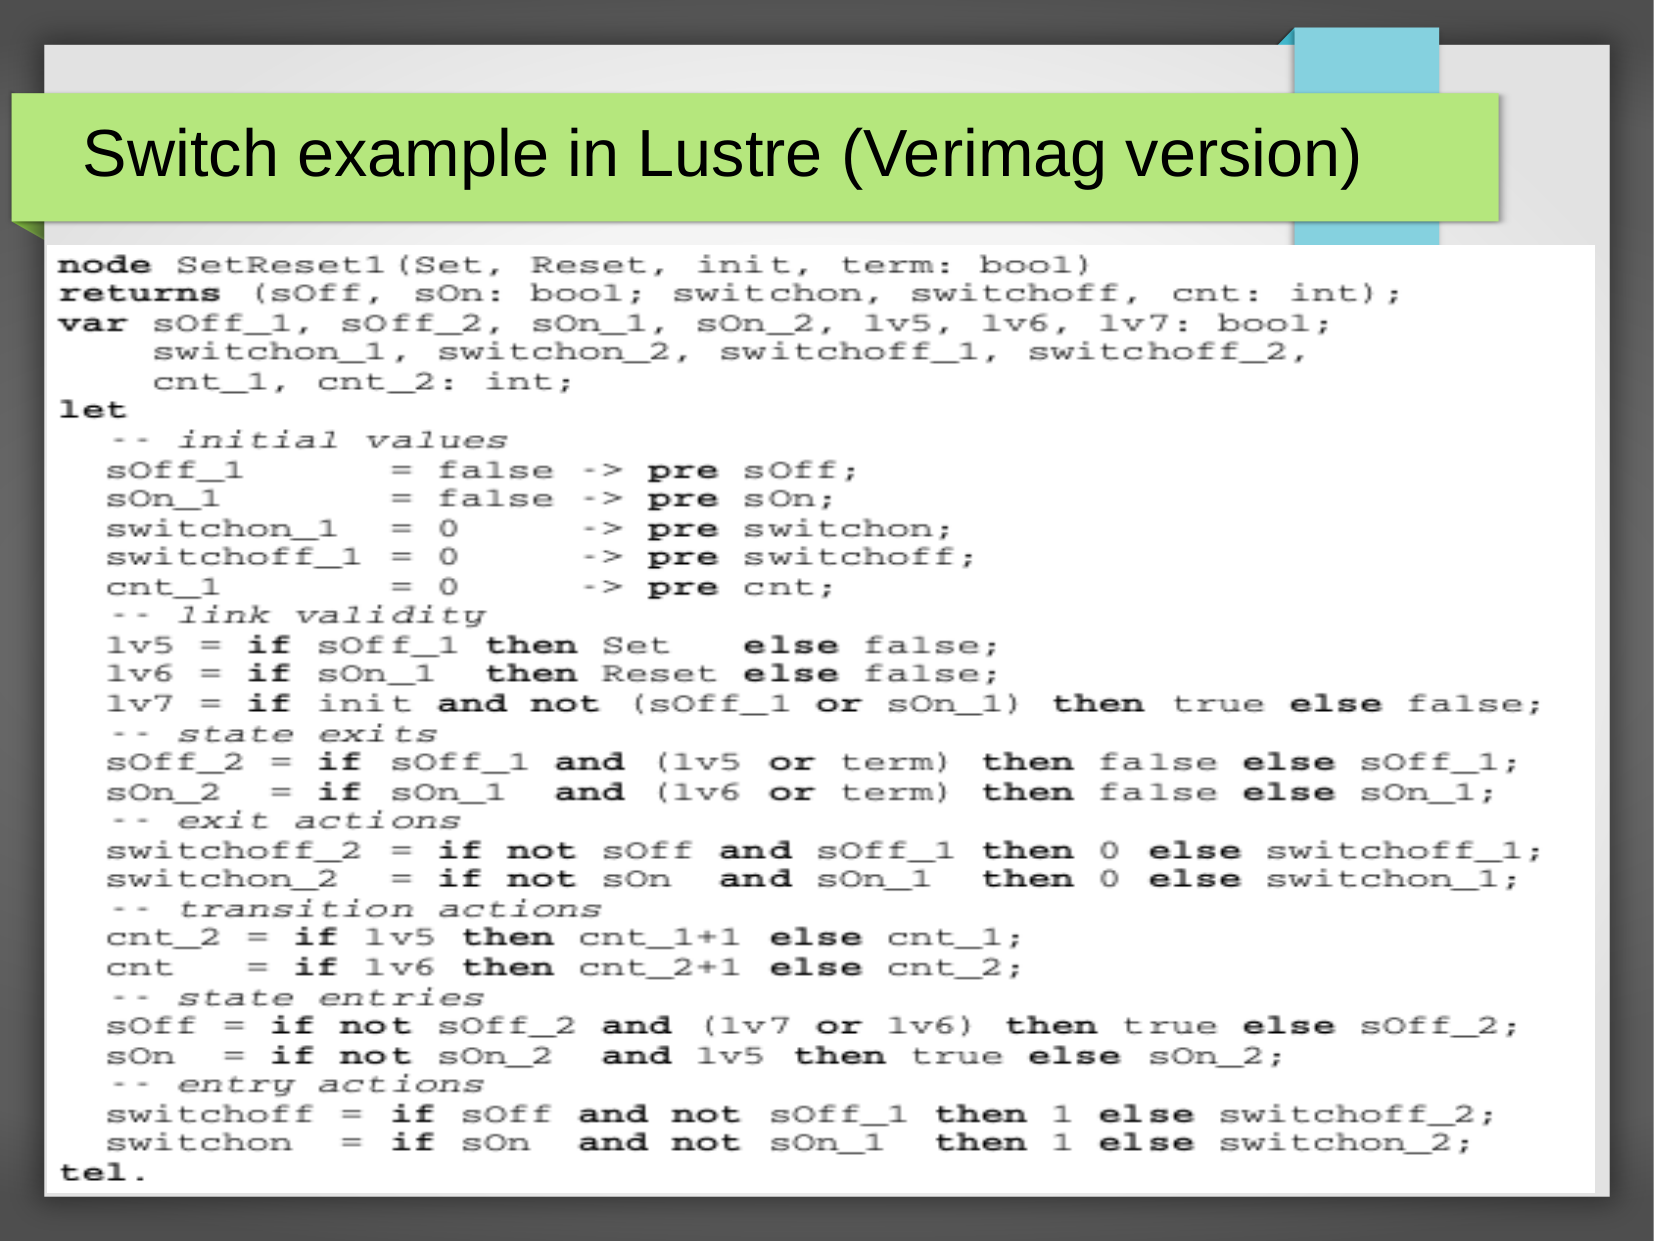

# Switch example in Lustre (Verimag version)